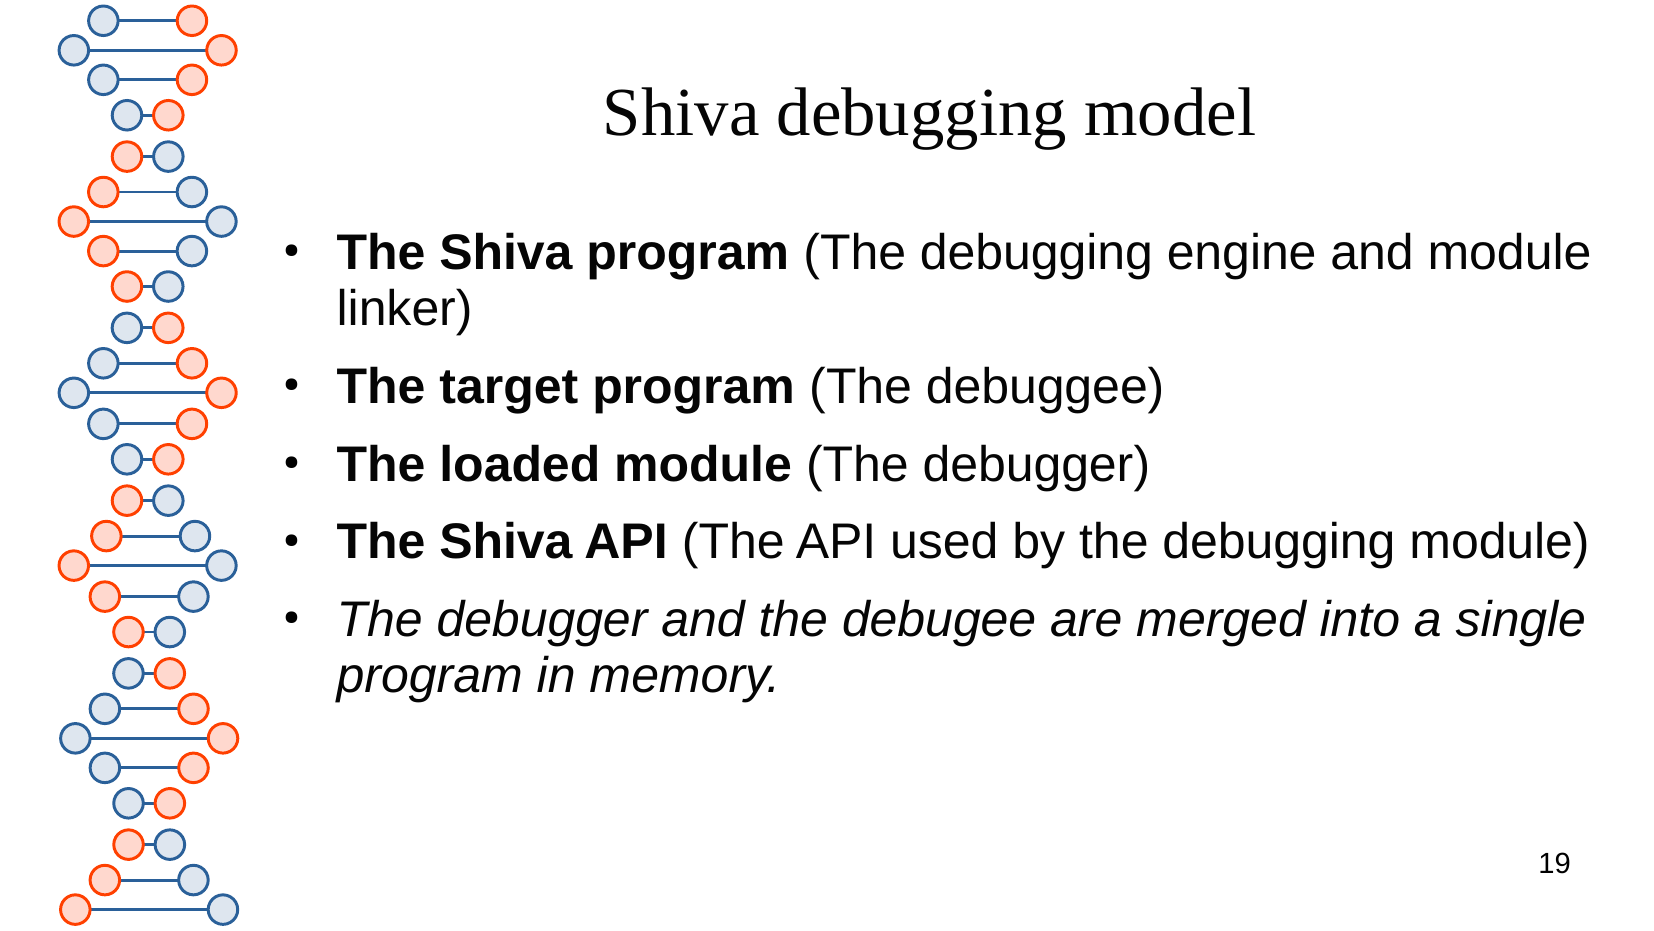

# Shiva debugging model
The Shiva program (The debugging engine and module linker)
The target program (The debuggee)
The loaded module (The debugger)
The Shiva API (The API used by the debugging module)
The debugger and the debugee are merged into a single program in memory.
19